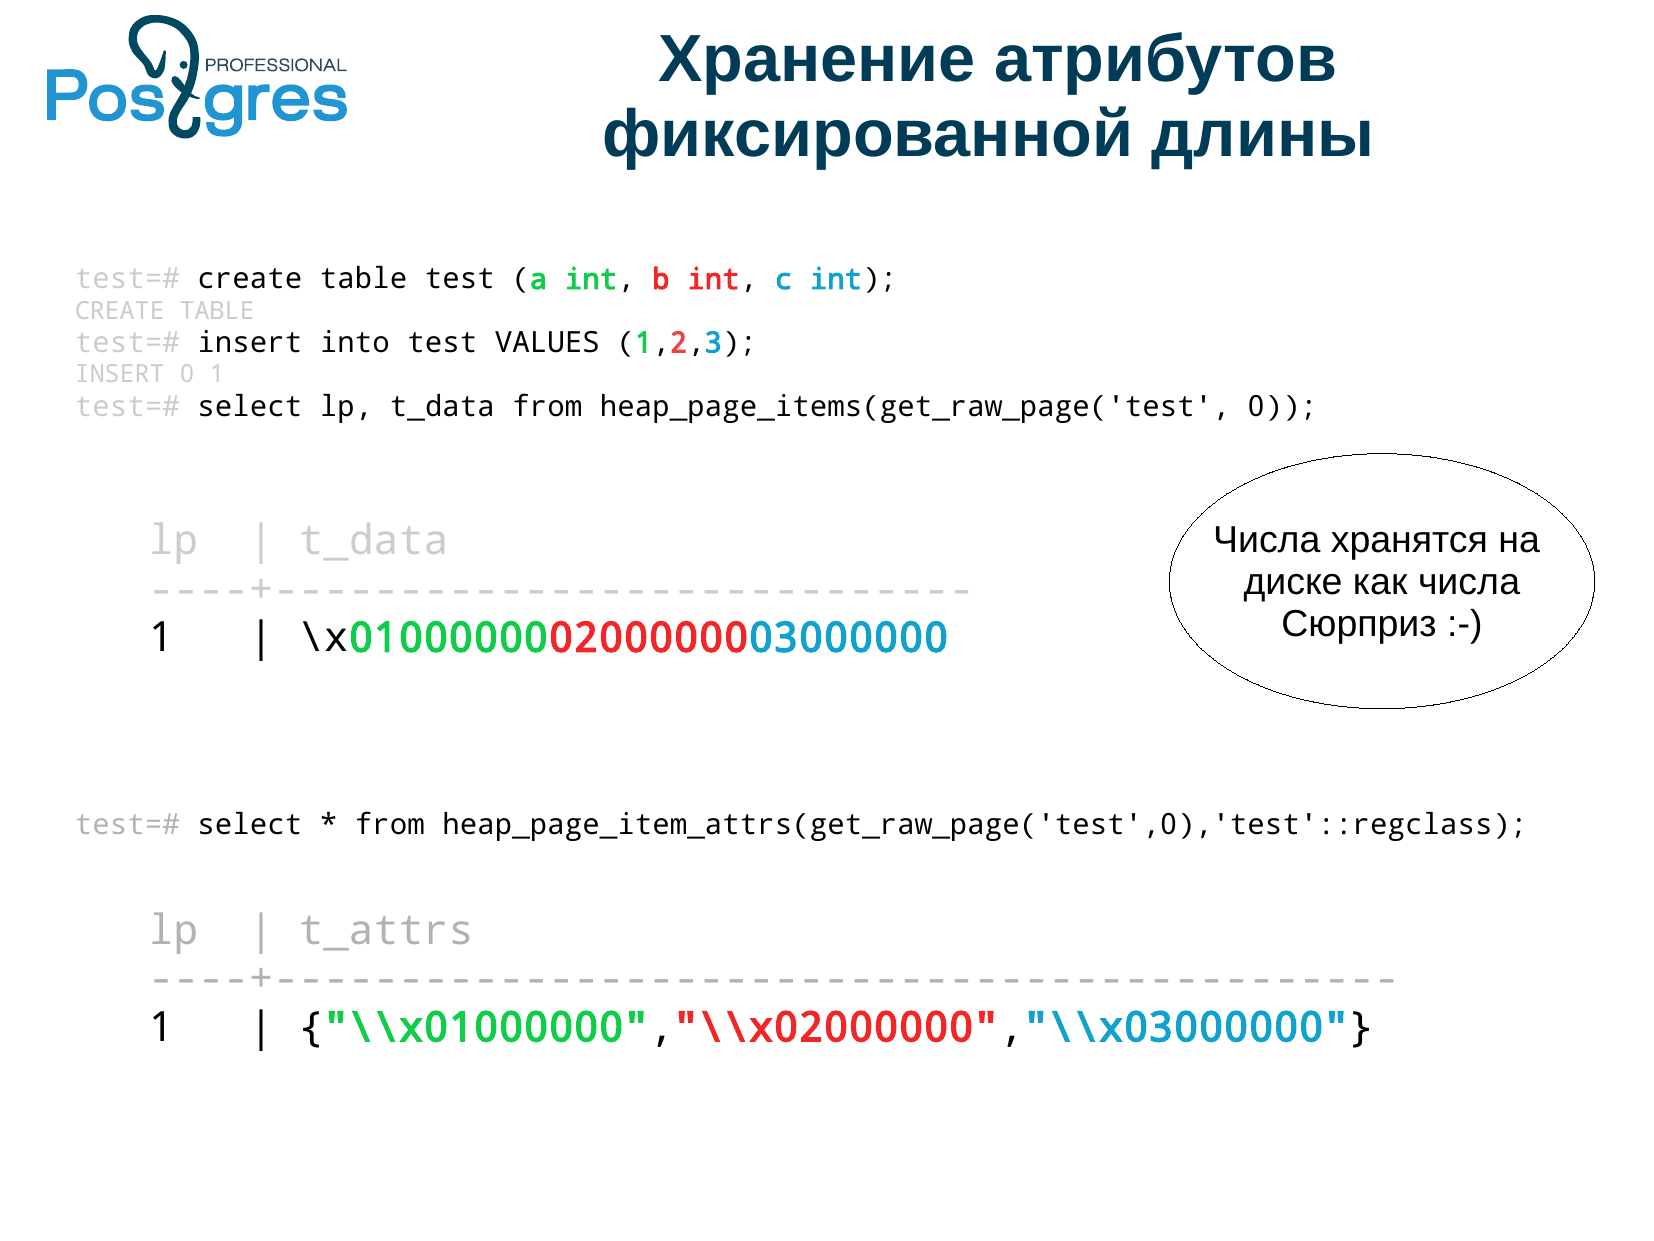

# Хранение атрибутов фиксированной длины
test=# create table test (a int, b int, c int);
CREATE TABLE
test=# insert into test VALUES (1,2,3);
INSERT 0 1
test=# select lp, t_data from heap_page_items(get_raw_page('test', 0));
	lp | t_data
	----+----------------------------
	1 | \x010000000200000003000000
test=# select * from heap_page_item_attrs(get_raw_page('test',0),'test'::regclass);
	lp | t_attrs
	----+---------------------------------------------
	1 | {"\\x01000000","\\x02000000","\\x03000000"}
Числа хранятся на
диске как числа
Сюрприз :-)